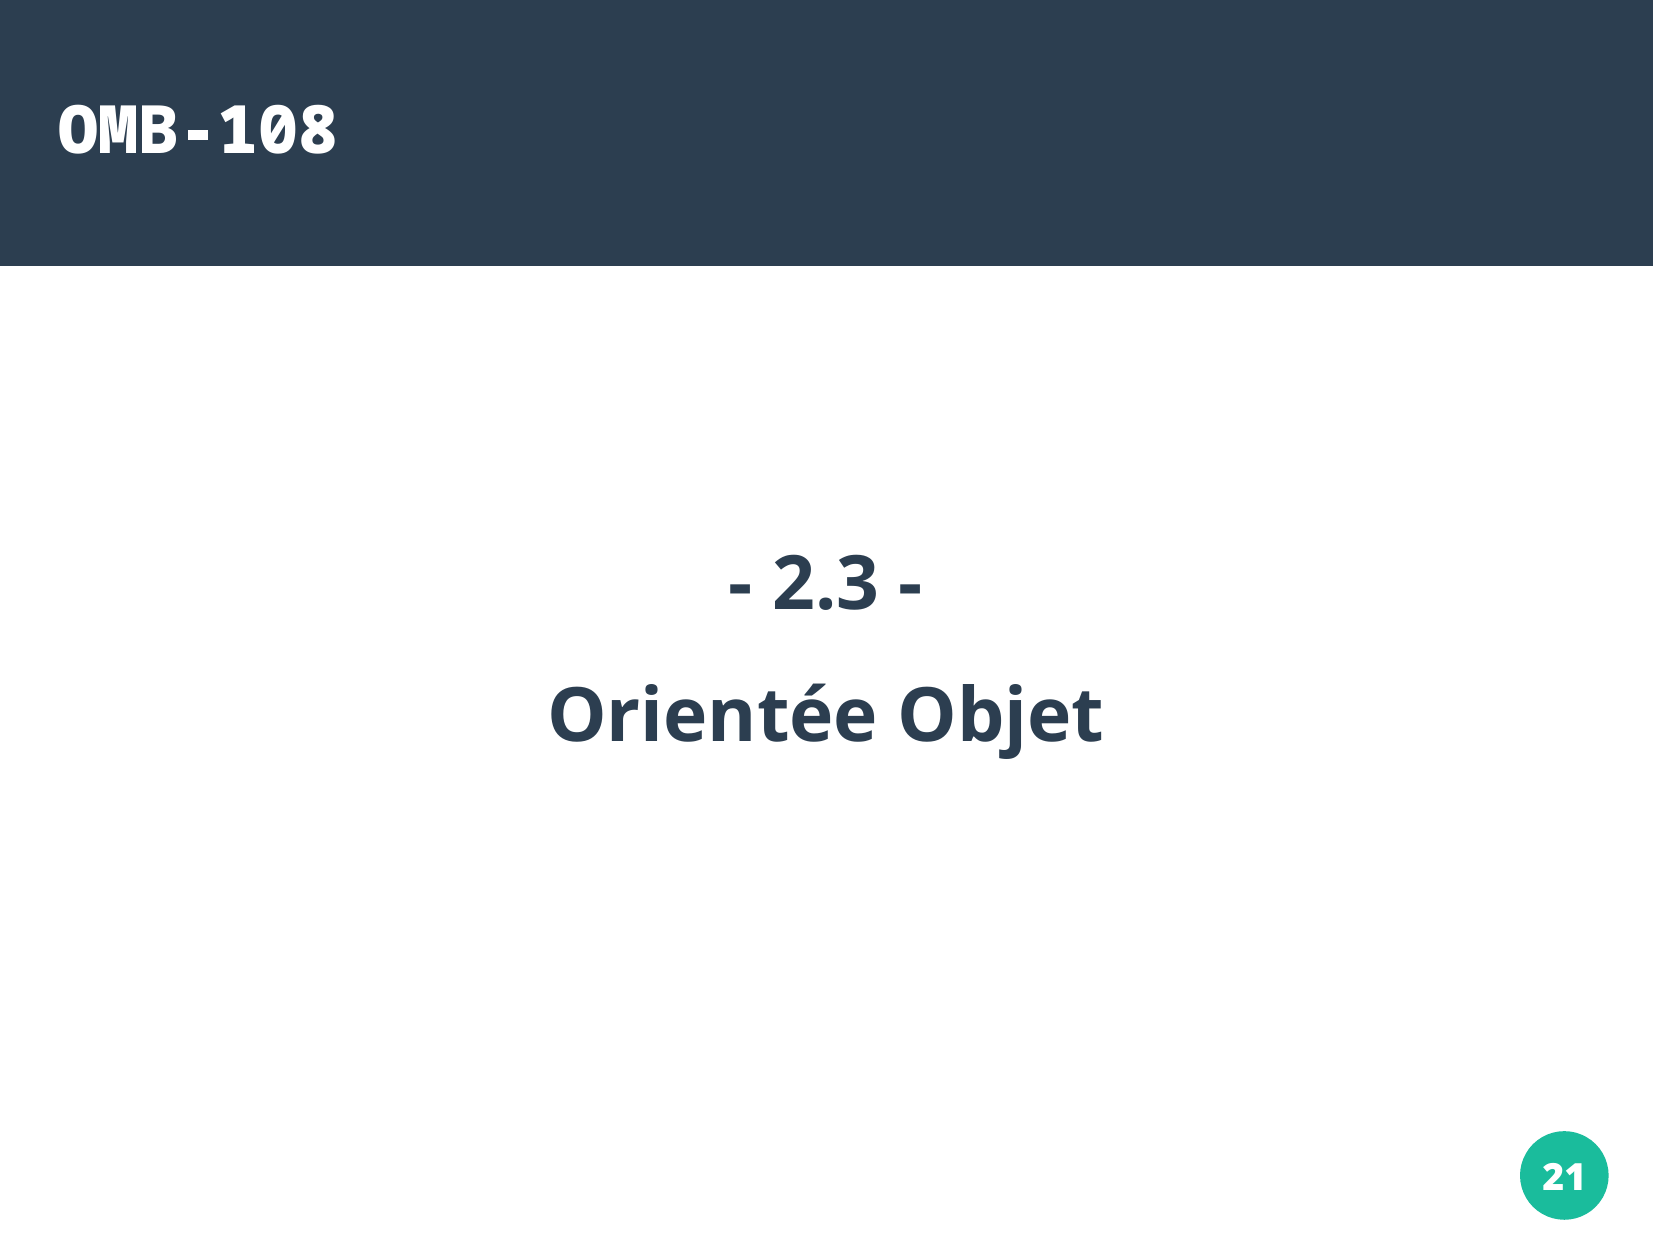

# OMB-108
- 2.3 -
Orientée Objet
21